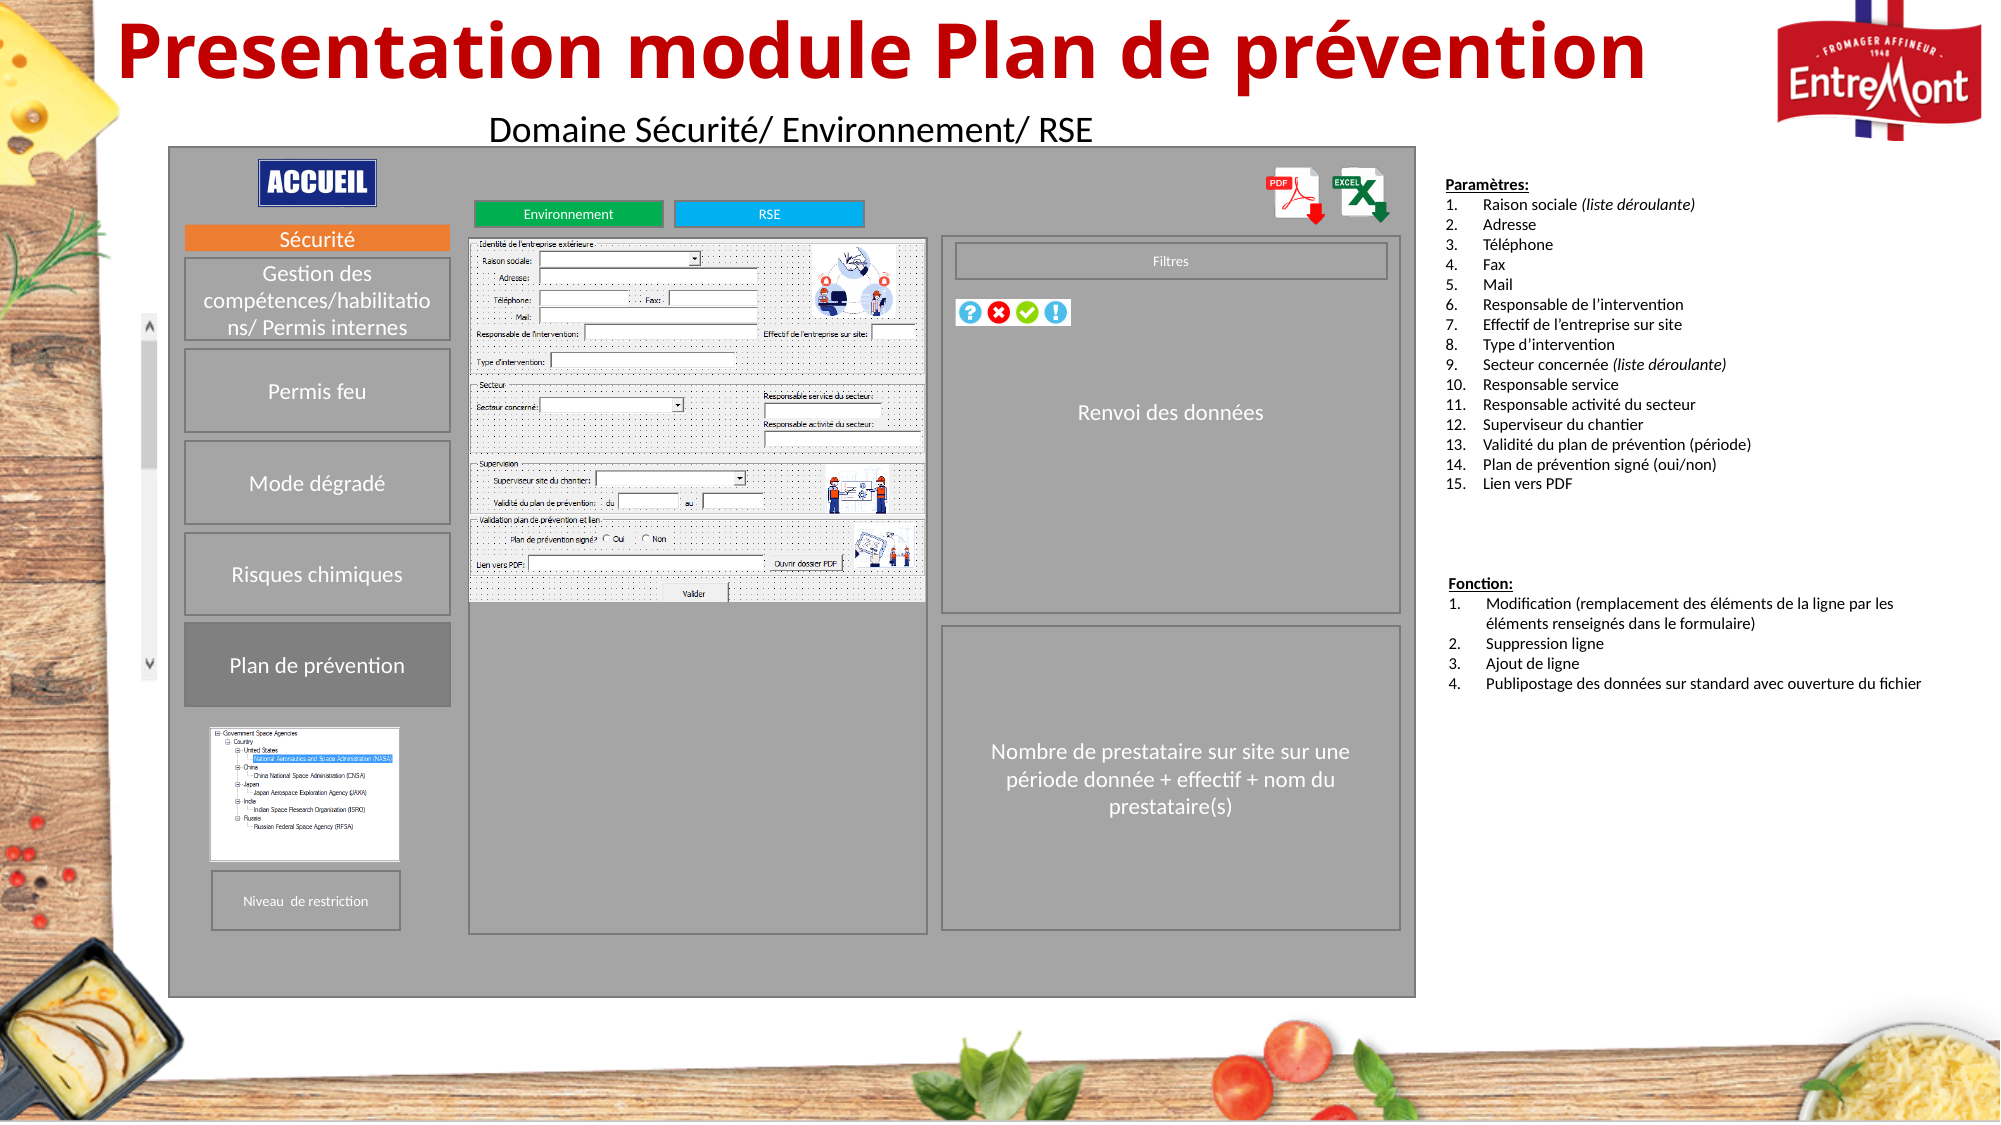

Presentation module Plan de prévention
Domaine Sécurité/ Environnement/ RSE
Paramètres:
Raison sociale (liste déroulante)
Adresse
Téléphone
Fax
Mail
Responsable de l’intervention
Effectif de l’entreprise sur site
Type d’intervention
Secteur concernée (liste déroulante)
Responsable service
Responsable activité du secteur
Superviseur du chantier
Validité du plan de prévention (période)
Plan de prévention signé (oui/non)
Lien vers PDF
Environnement
RSE
Sécurité
Renvoi des données
Formulaire
Filtres
Gestion des compétences/habilitations/ Permis internes
Permis feu
Mode dégradé
Risques chimiques
Fonction:
Modification (remplacement des éléments de la ligne par les éléments renseignés dans le formulaire)
Suppression ligne
Ajout de ligne
Publipostage des données sur standard avec ouverture du fichier
Plan de prévention
Nombre de prestataire sur site sur une période donnée + effectif + nom du prestataire(s)
Niveau de restriction